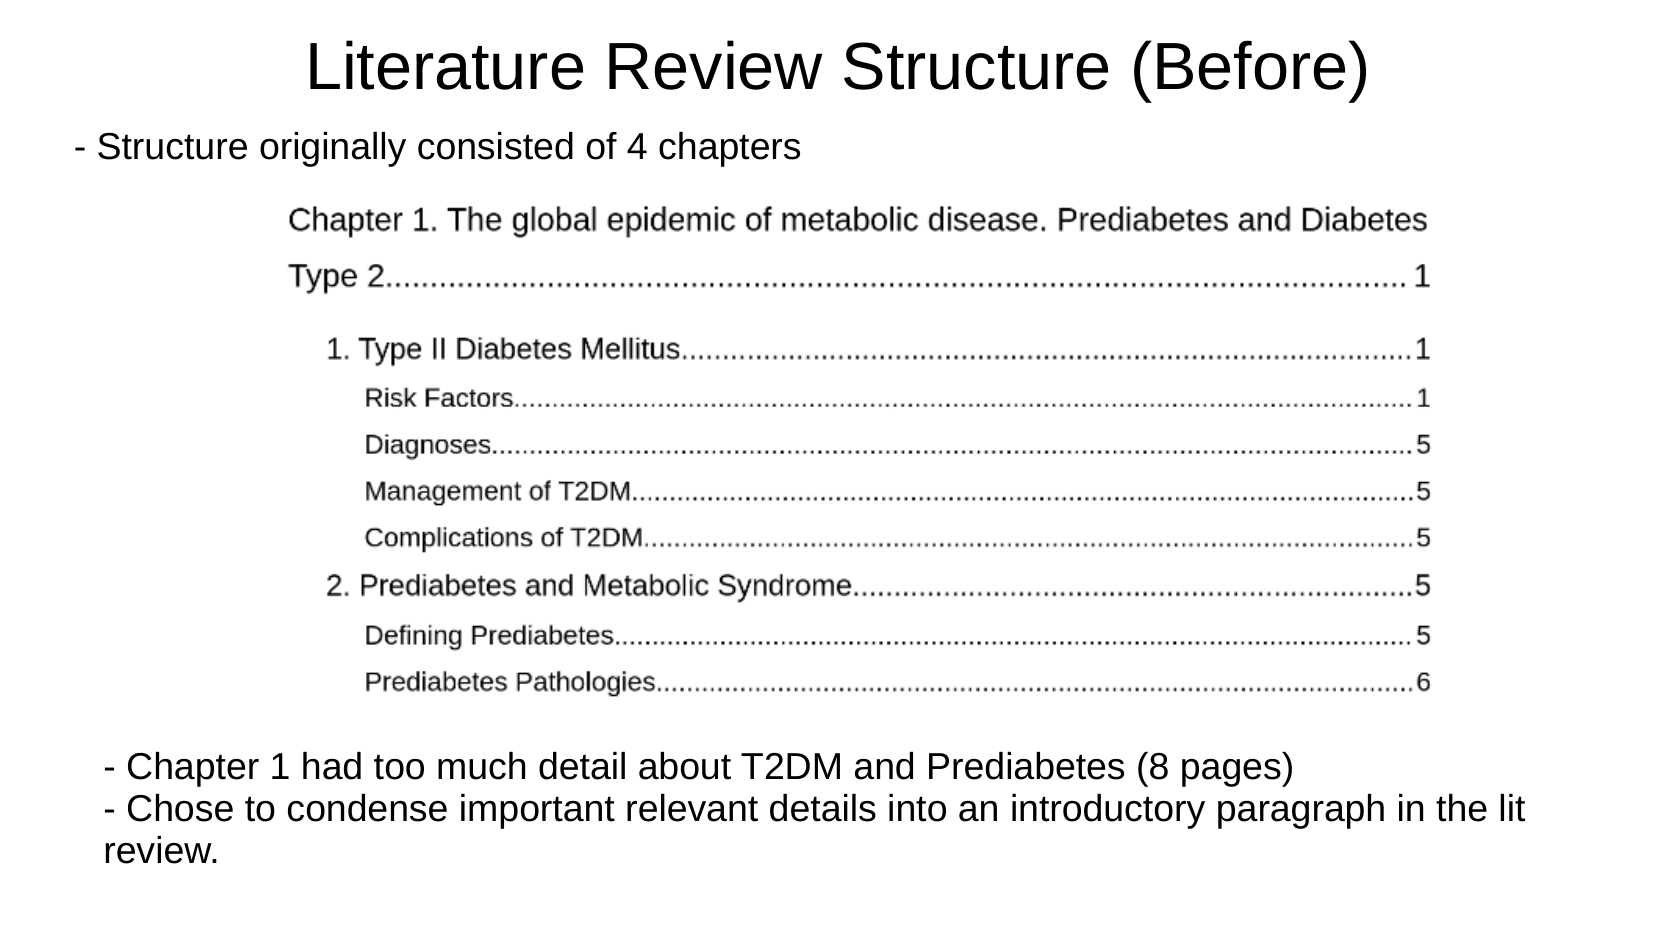

# Literature Review Structure (Before)
- Structure originally consisted of 4 chapters
- Chapter 1 had too much detail about T2DM and Prediabetes (8 pages)
- Chose to condense important relevant details into an introductory paragraph in the lit review.